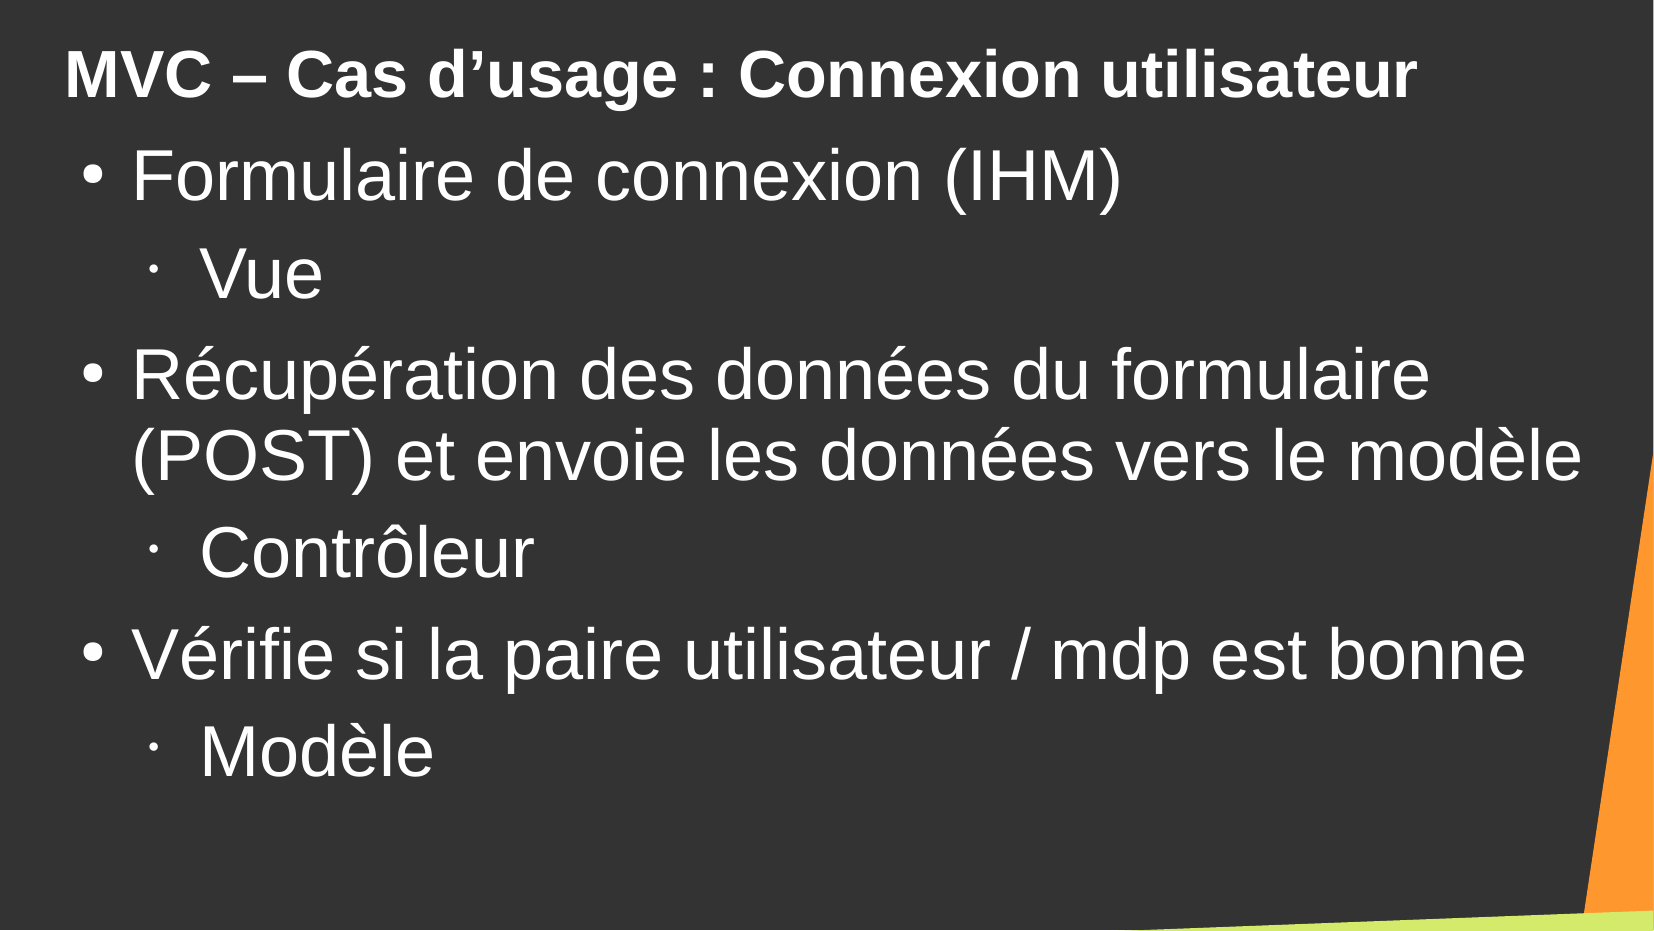

# MVC – Cas d’usage : Connexion utilisateur
Formulaire de connexion (IHM)
Vue
Récupération des données du formulaire (POST) et envoie les données vers le modèle
Contrôleur
Vérifie si la paire utilisateur / mdp est bonne
Modèle